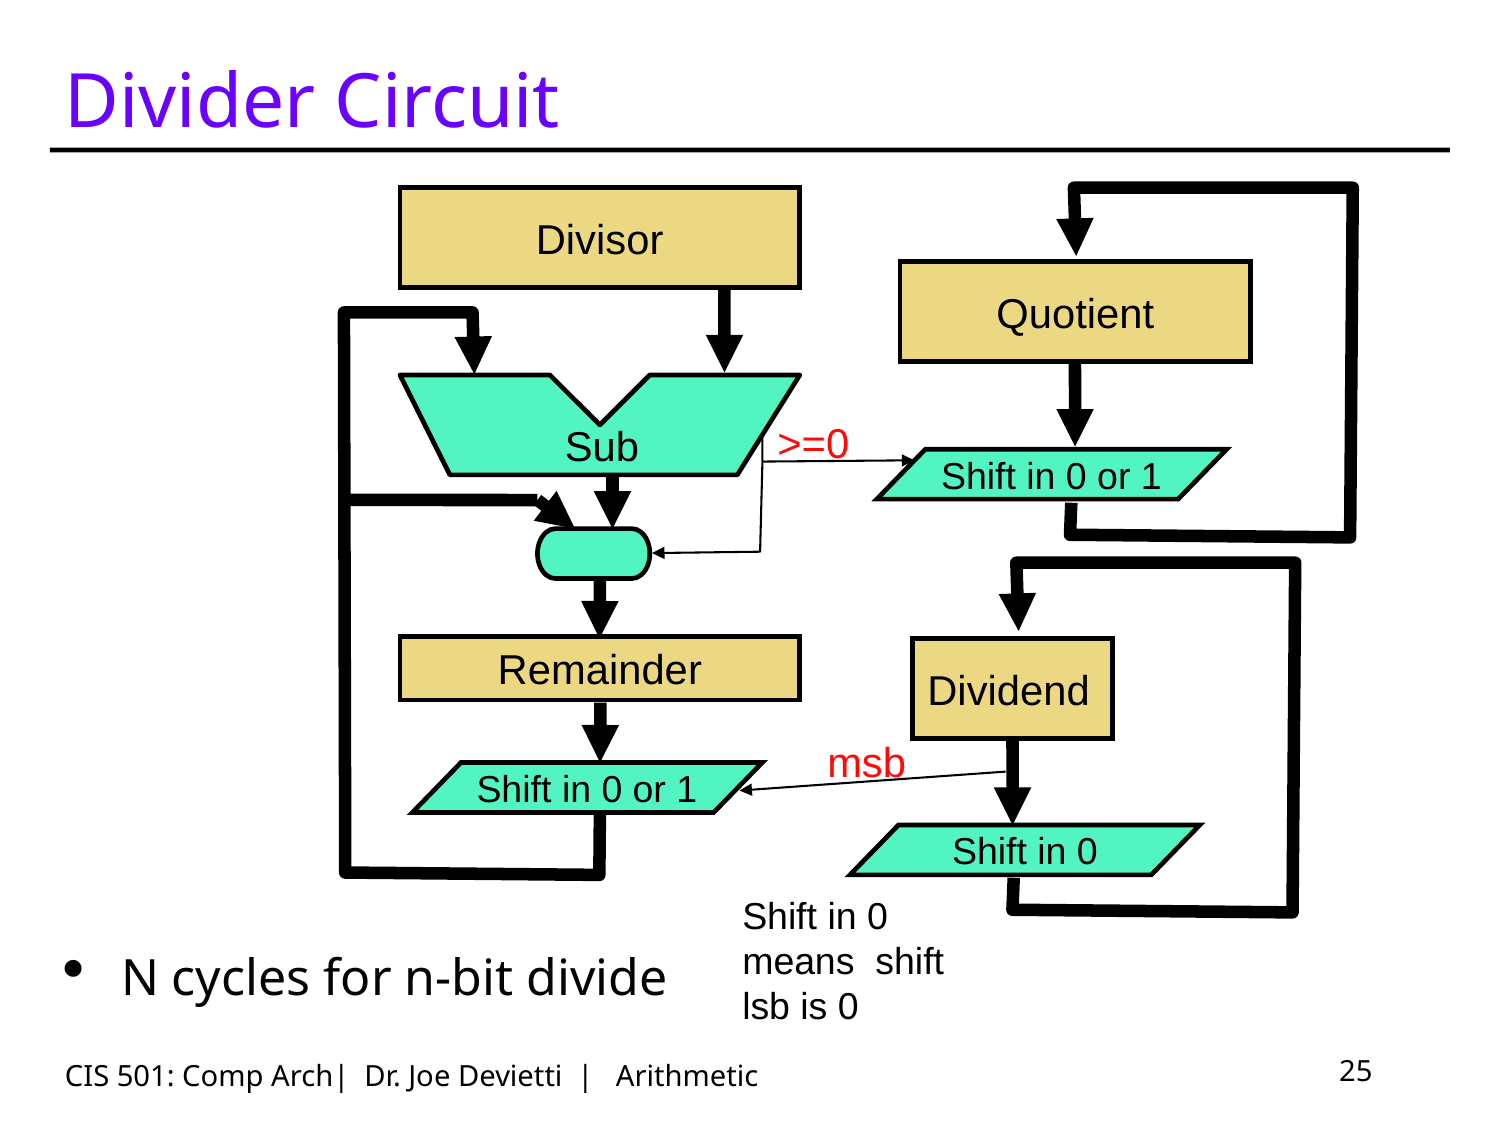

Divider Circuit
Divisor
Quotient
>=0
Sub
Shift in 0 or 1
Remainder
Dividend
msb
Shift in 0 or 1
Shift in 0
Shift in 0 means shift lsb is 0
N cycles for n-bit divide
CIS 501: Comp Arch| Dr. Joe Devietti | Arithmetic